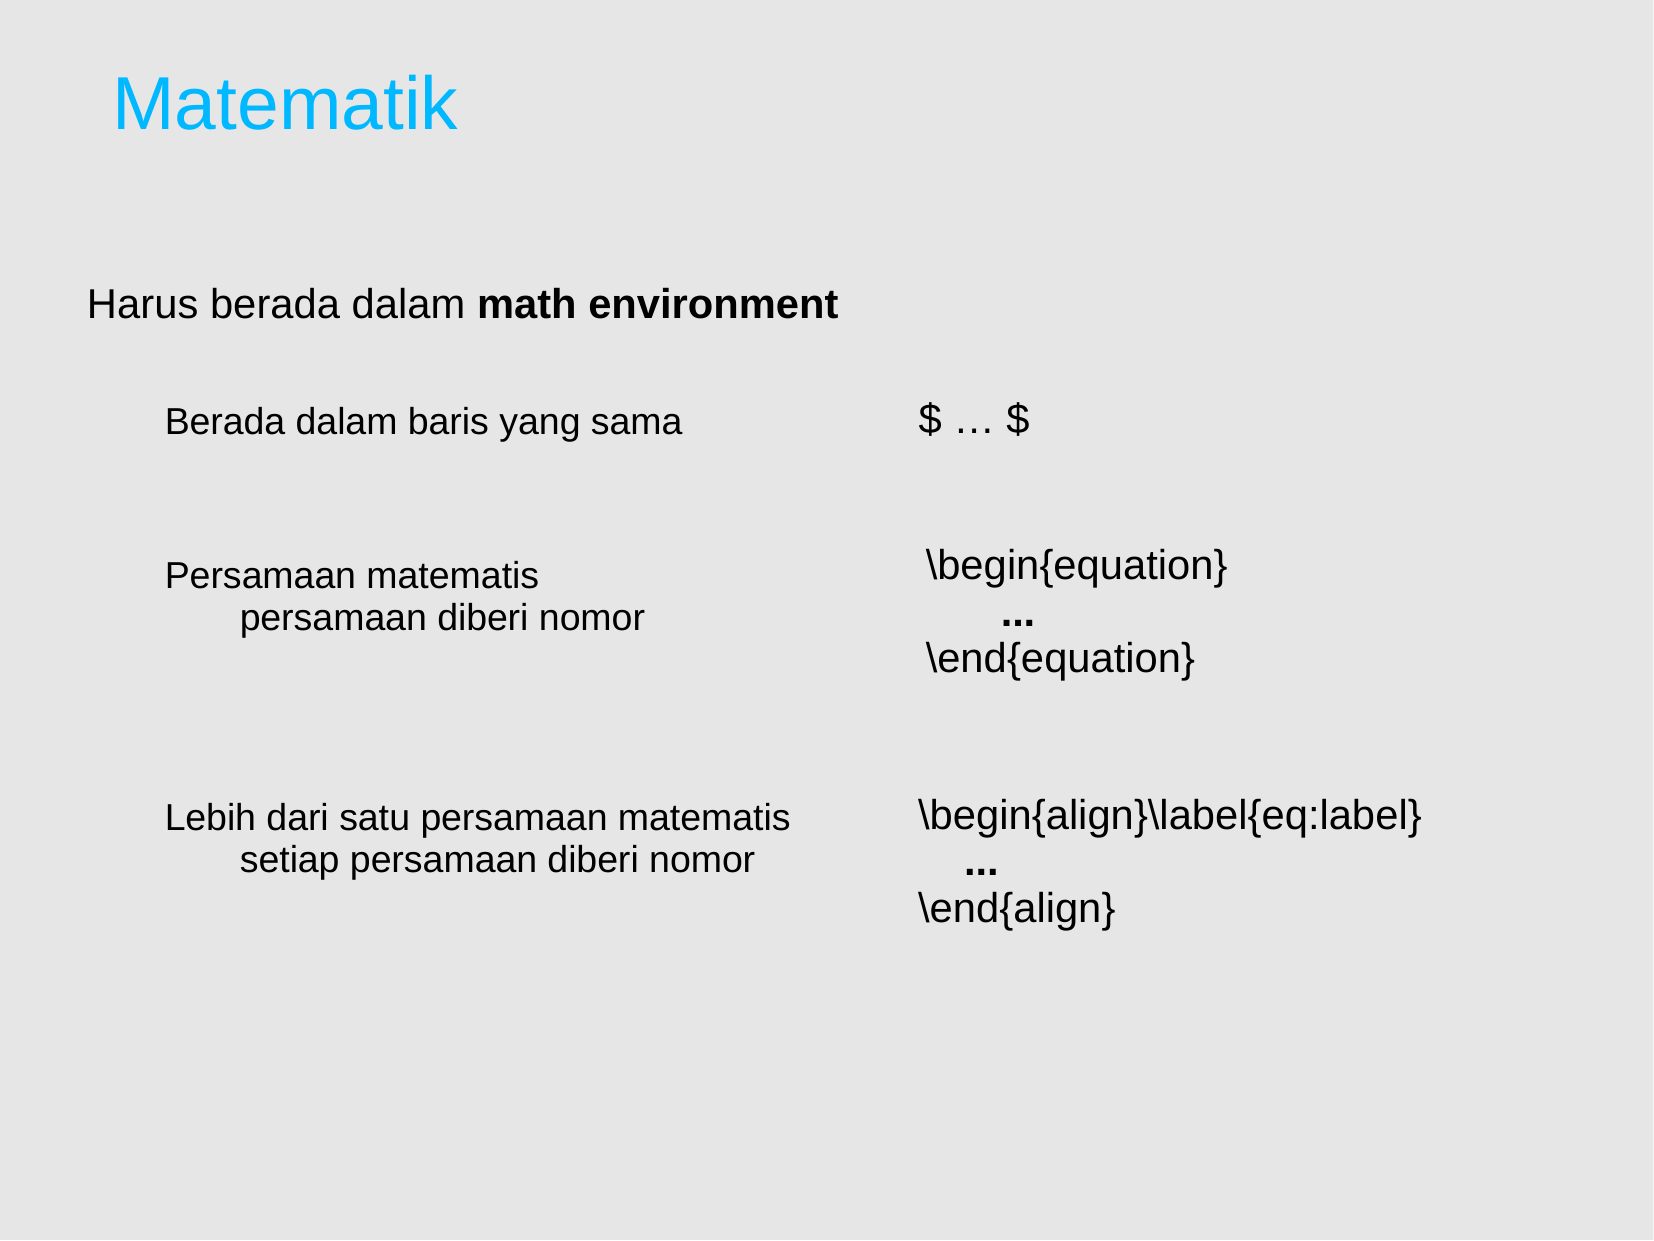

# Matematik
Harus berada dalam math environment
$ … $
Berada dalam baris yang sama
\begin{equation}
	...
\end{equation}
Persamaan matematis
	persamaan diberi nomor
\begin{align}\label{eq:label}
 ...
\end{align}
Lebih dari satu persamaan matematis
	setiap persamaan diberi nomor